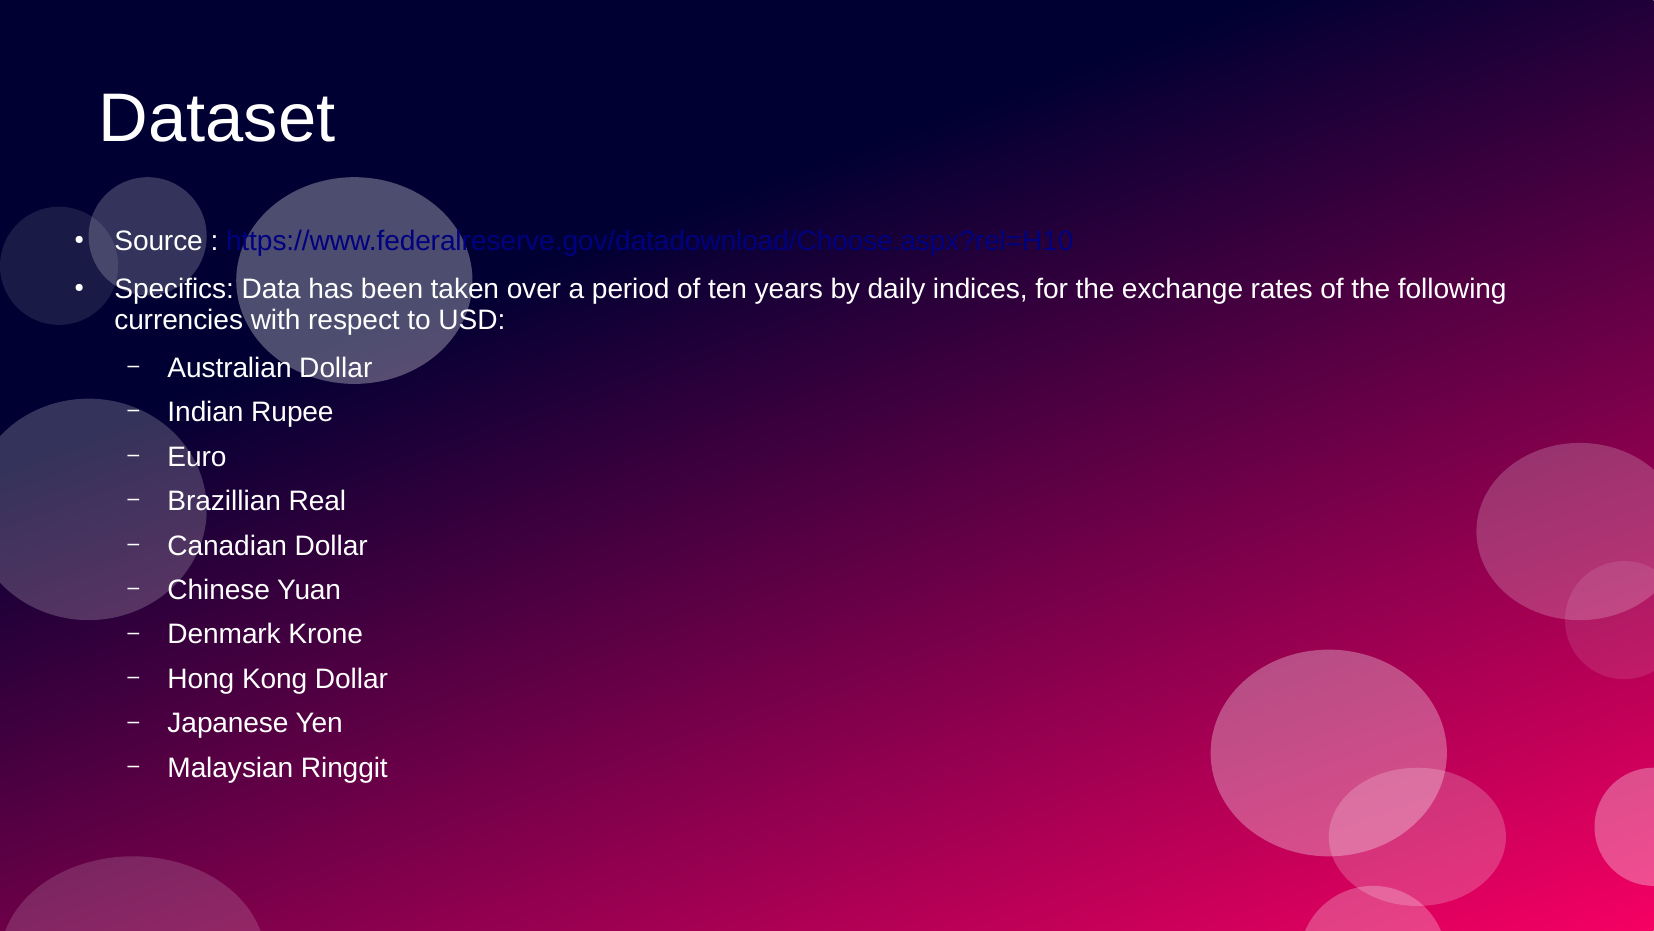

# Dataset
Source : https://www.federalreserve.gov/datadownload/Choose.aspx?rel=H10
Specifics: Data has been taken over a period of ten years by daily indices, for the exchange rates of the following currencies with respect to USD:
Australian Dollar
Indian Rupee
Euro
Brazillian Real
Canadian Dollar
Chinese Yuan
Denmark Krone
Hong Kong Dollar
Japanese Yen
Malaysian Ringgit